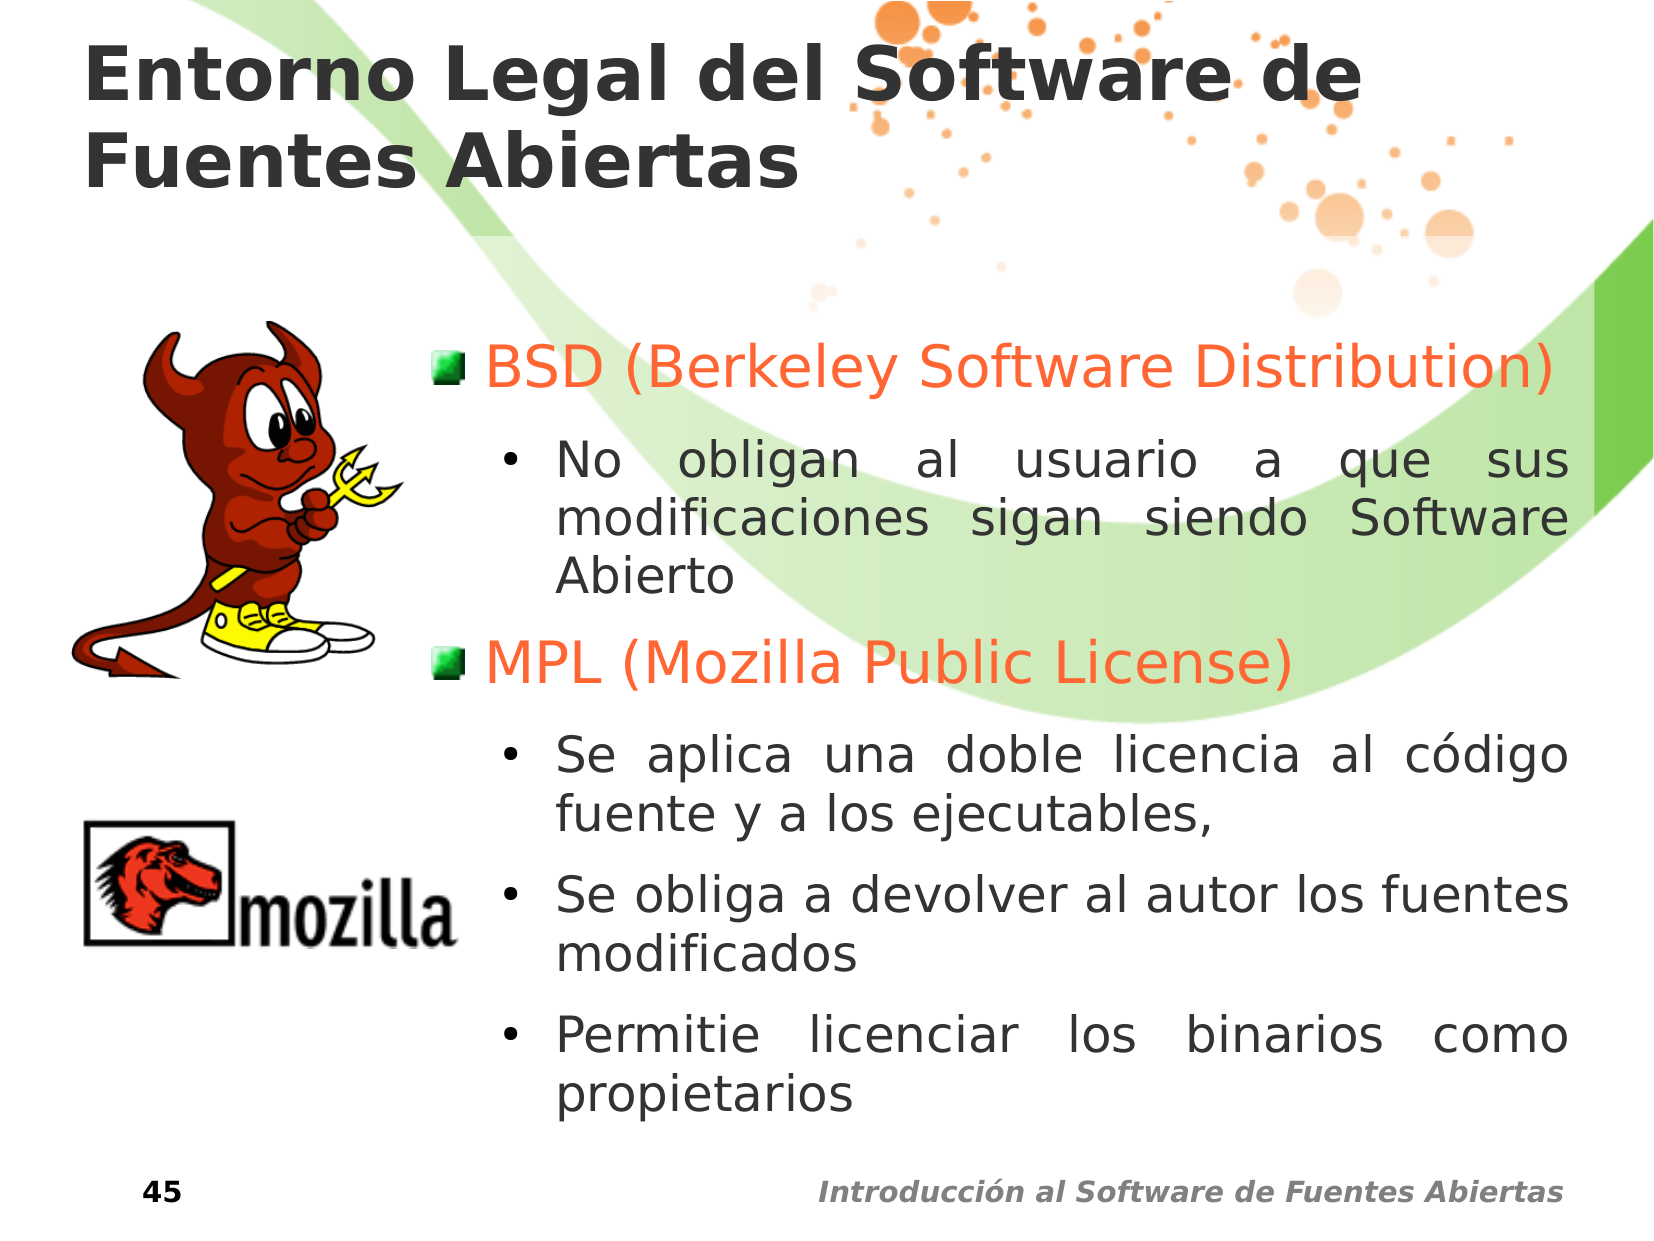

# Entorno Legal del Software de Fuentes Abiertas
BSD (Berkeley Software Distribution)
No obligan al usuario a que sus modificaciones sigan siendo Software Abierto
MPL (Mozilla Public License)
Se aplica una doble licencia al código fuente y a los ejecutables,
Se obliga a devolver al autor los fuentes modificados
Permitie licenciar los binarios como propietarios